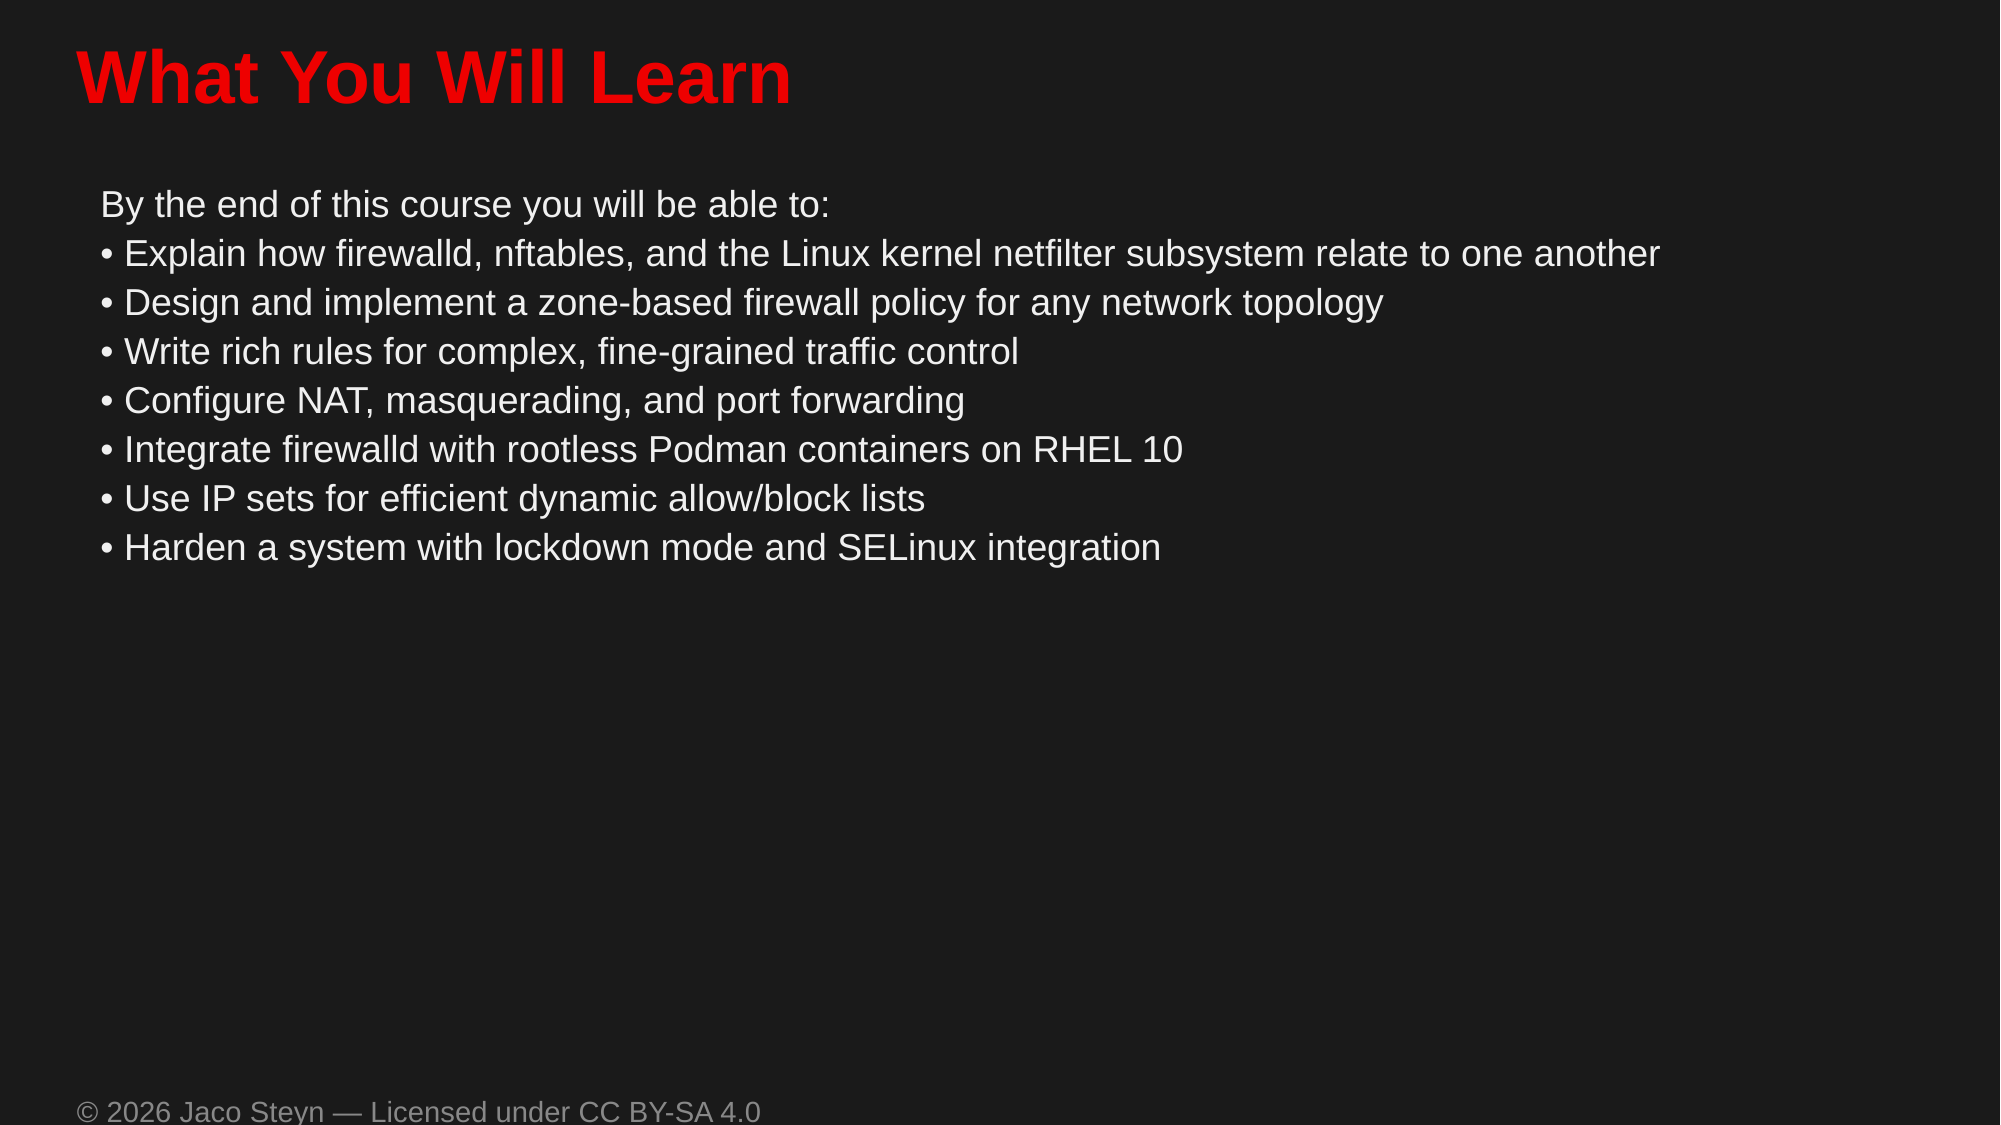

What You Will Learn
By the end of this course you will be able to:
• Explain how firewalld, nftables, and the Linux kernel netfilter subsystem relate to one another
• Design and implement a zone-based firewall policy for any network topology
• Write rich rules for complex, fine-grained traffic control
• Configure NAT, masquerading, and port forwarding
• Integrate firewalld with rootless Podman containers on RHEL 10
• Use IP sets for efficient dynamic allow/block lists
• Harden a system with lockdown mode and SELinux integration
© 2026 Jaco Steyn — Licensed under CC BY-SA 4.0